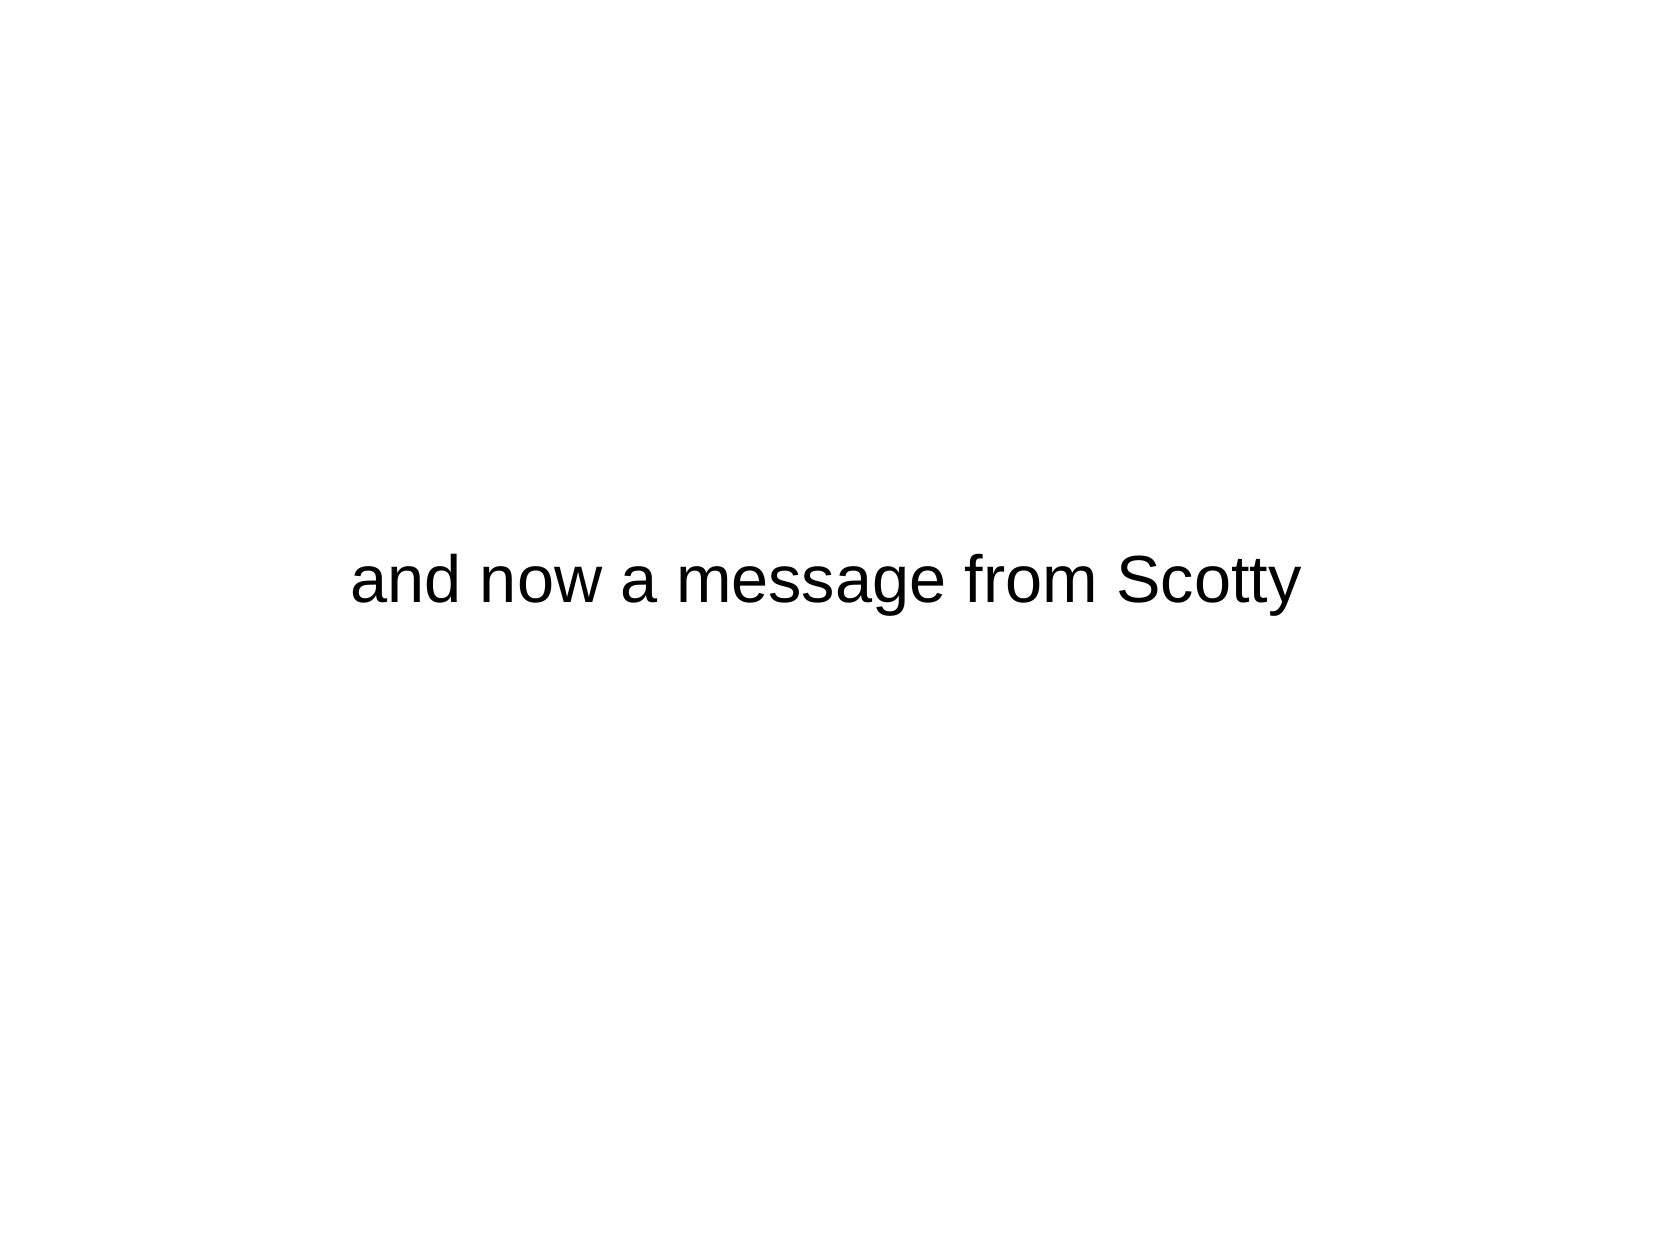

# and now a message from Scotty